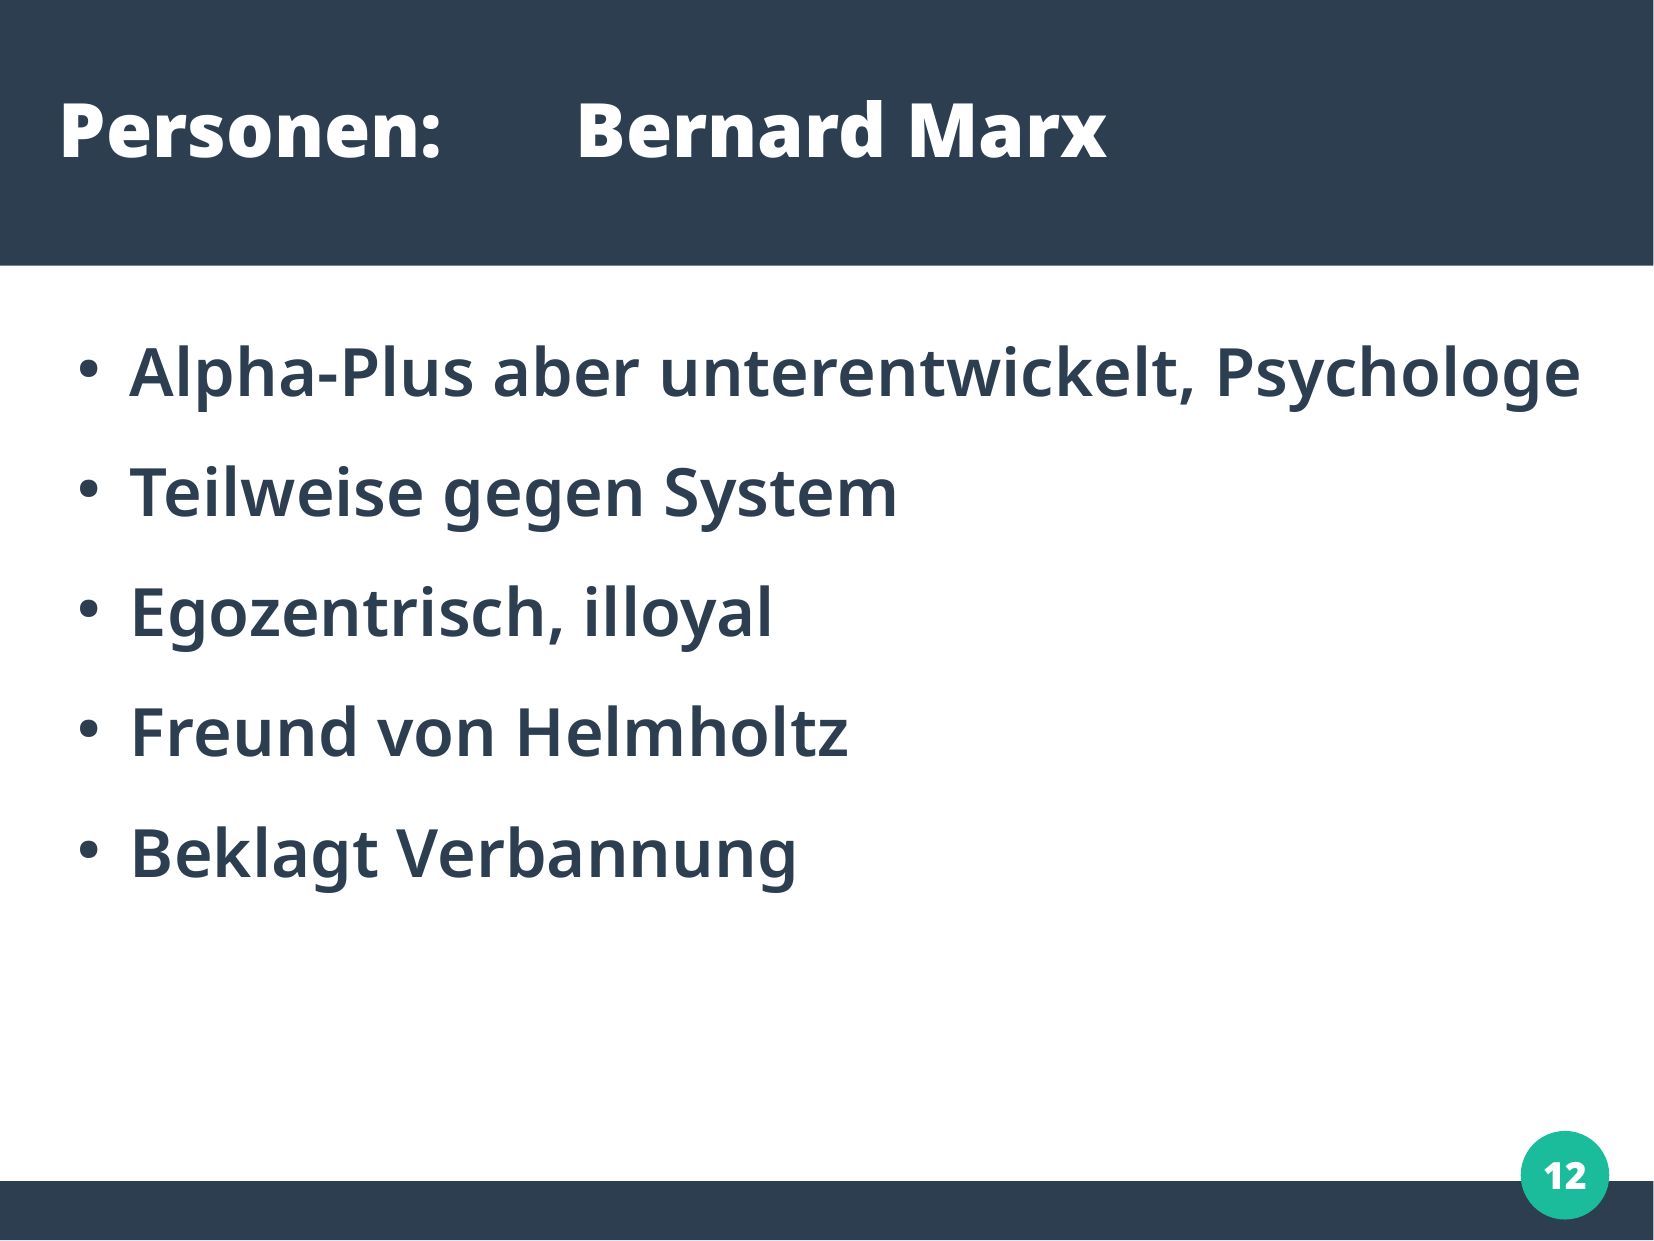

# Personen:		Bernard Marx
Alpha-Plus aber unterentwickelt, Psychologe
Teilweise gegen System
Egozentrisch, illoyal
Freund von Helmholtz
Beklagt Verbannung
12